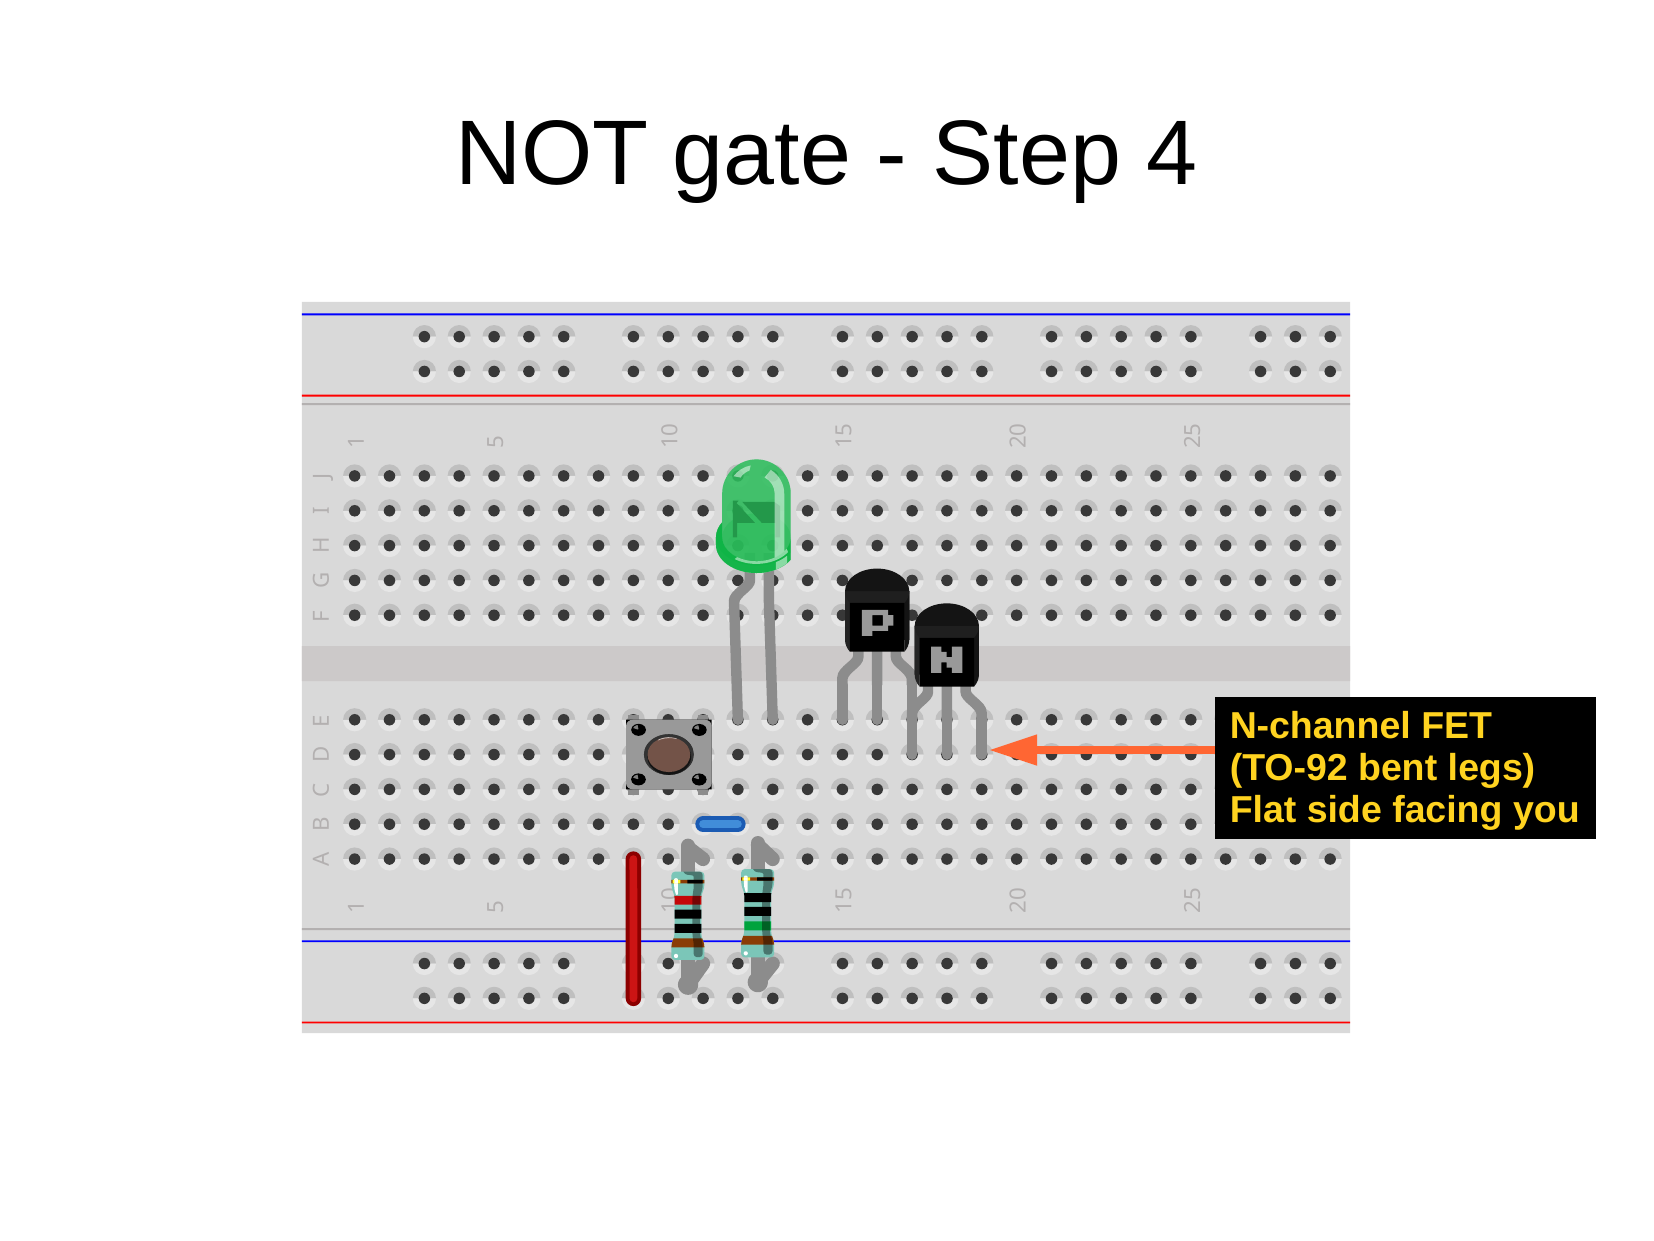

# NOT gate - Step 4
N-channel FET
(TO-92 bent legs)
Flat side facing you